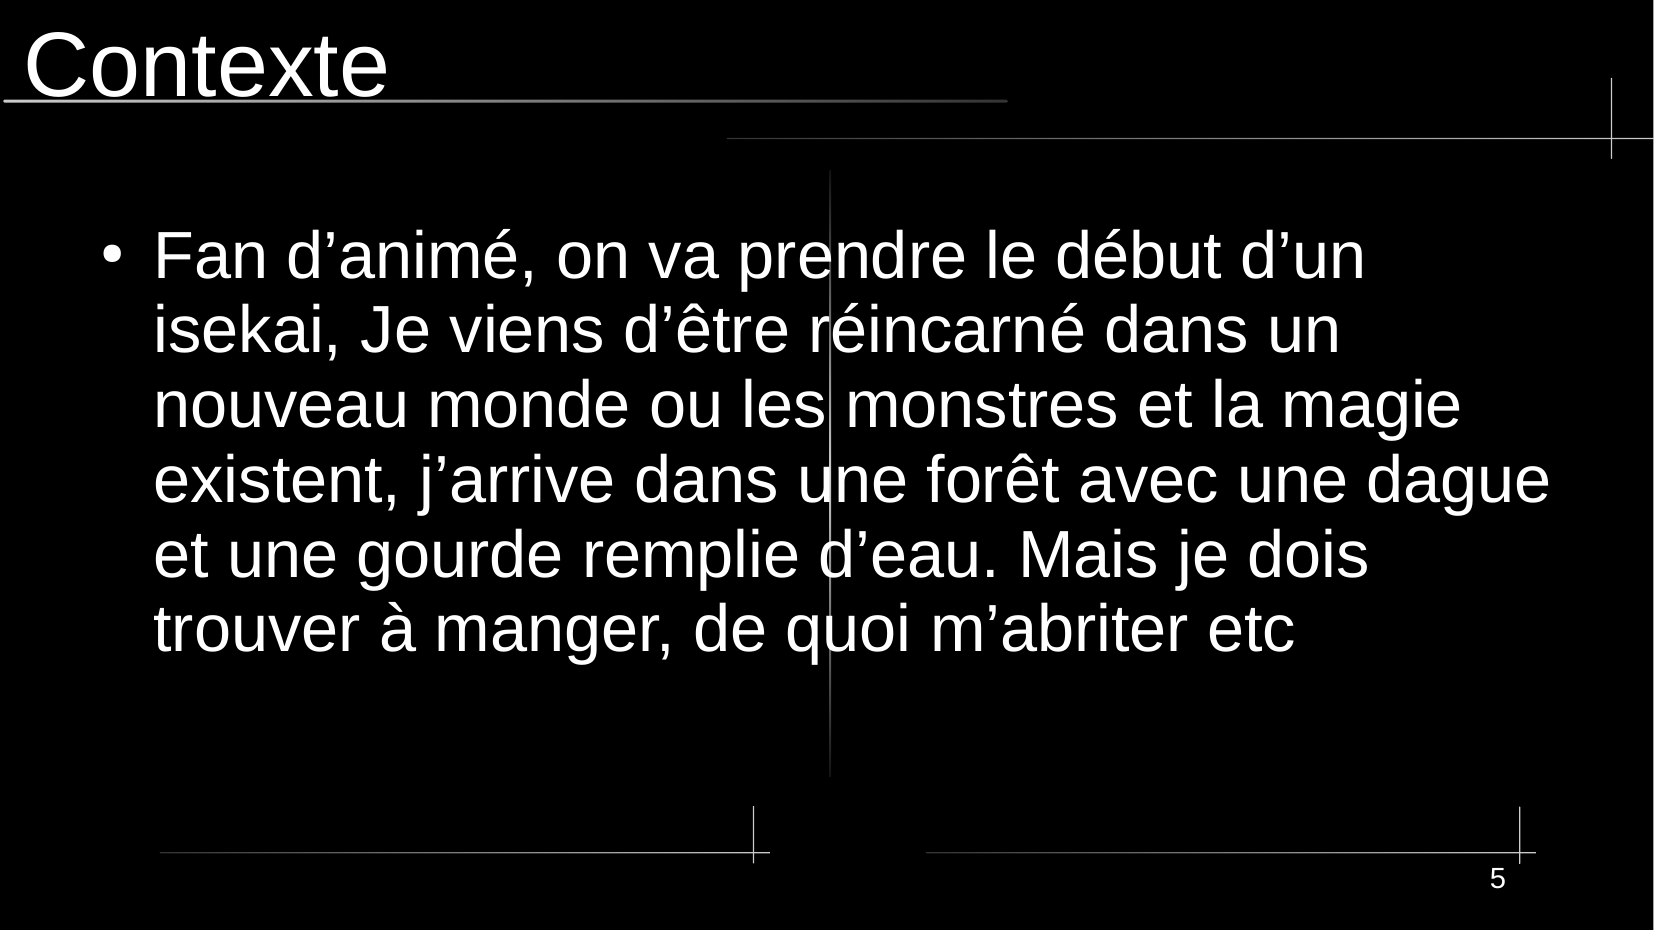

# Contexte
Fan d’animé, on va prendre le début d’un isekai, Je viens d’être réincarné dans un nouveau monde ou les monstres et la magie existent, j’arrive dans une forêt avec une dague et une gourde remplie d’eau. Mais je dois trouver à manger, de quoi m’abriter etc
5